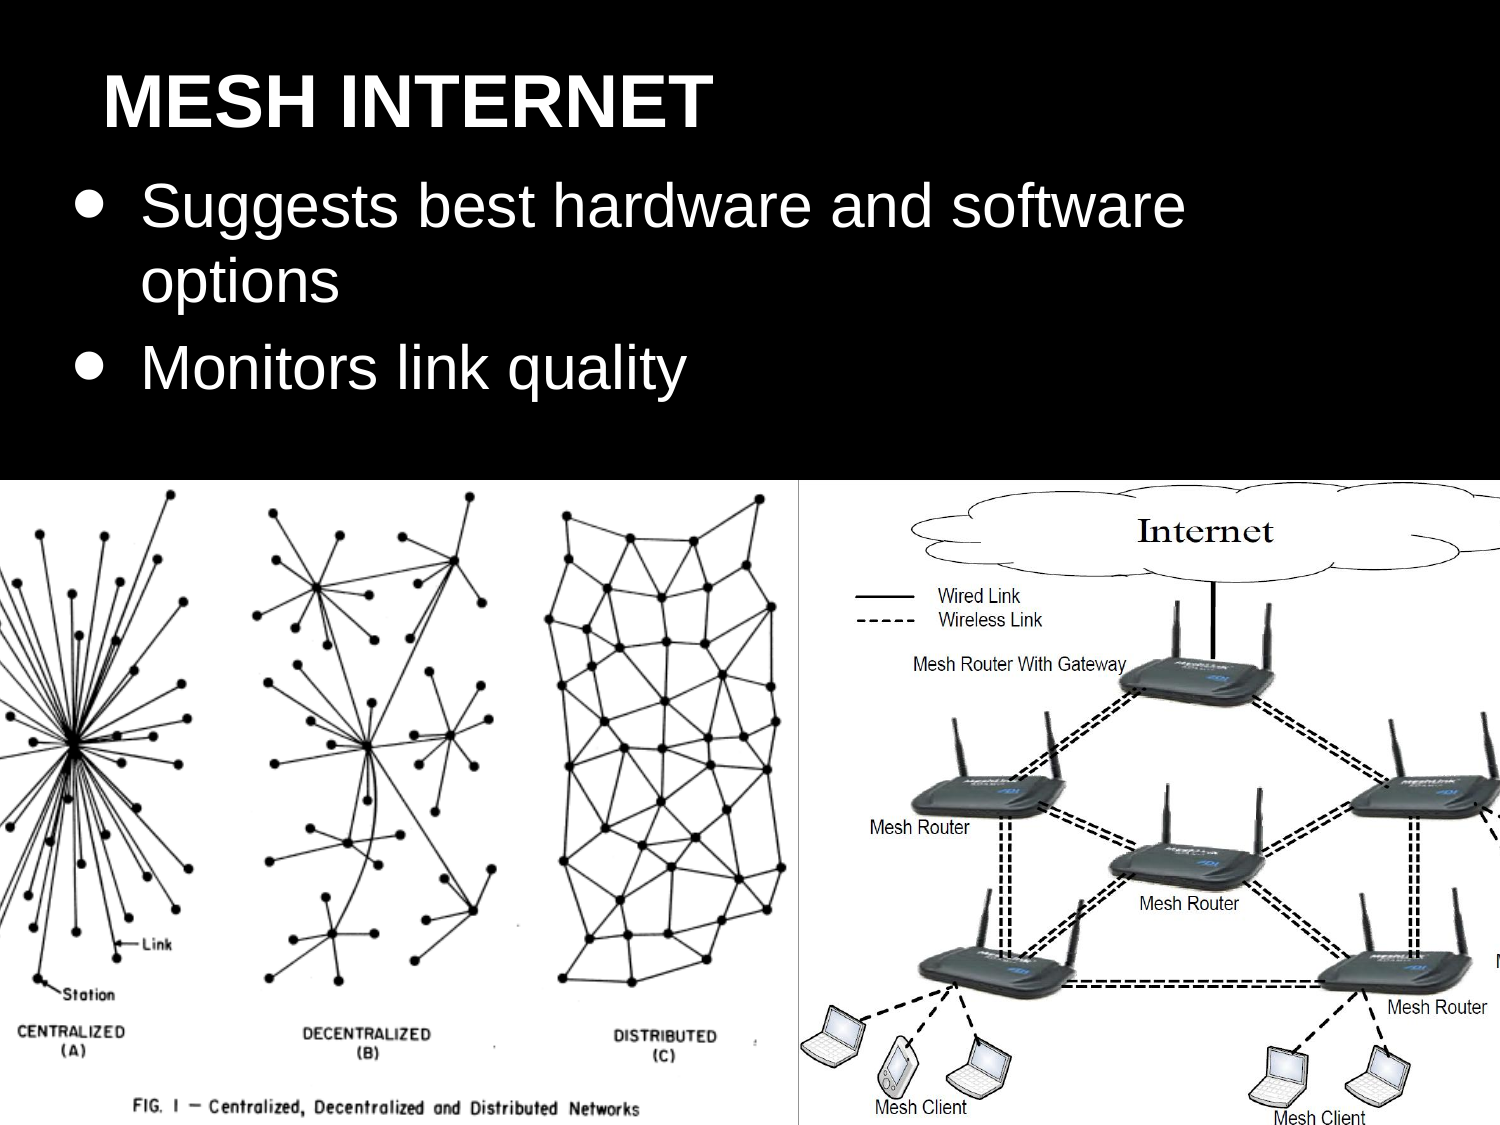

# MESH INTERNET
Suggests best hardware and software options
Monitors link quality